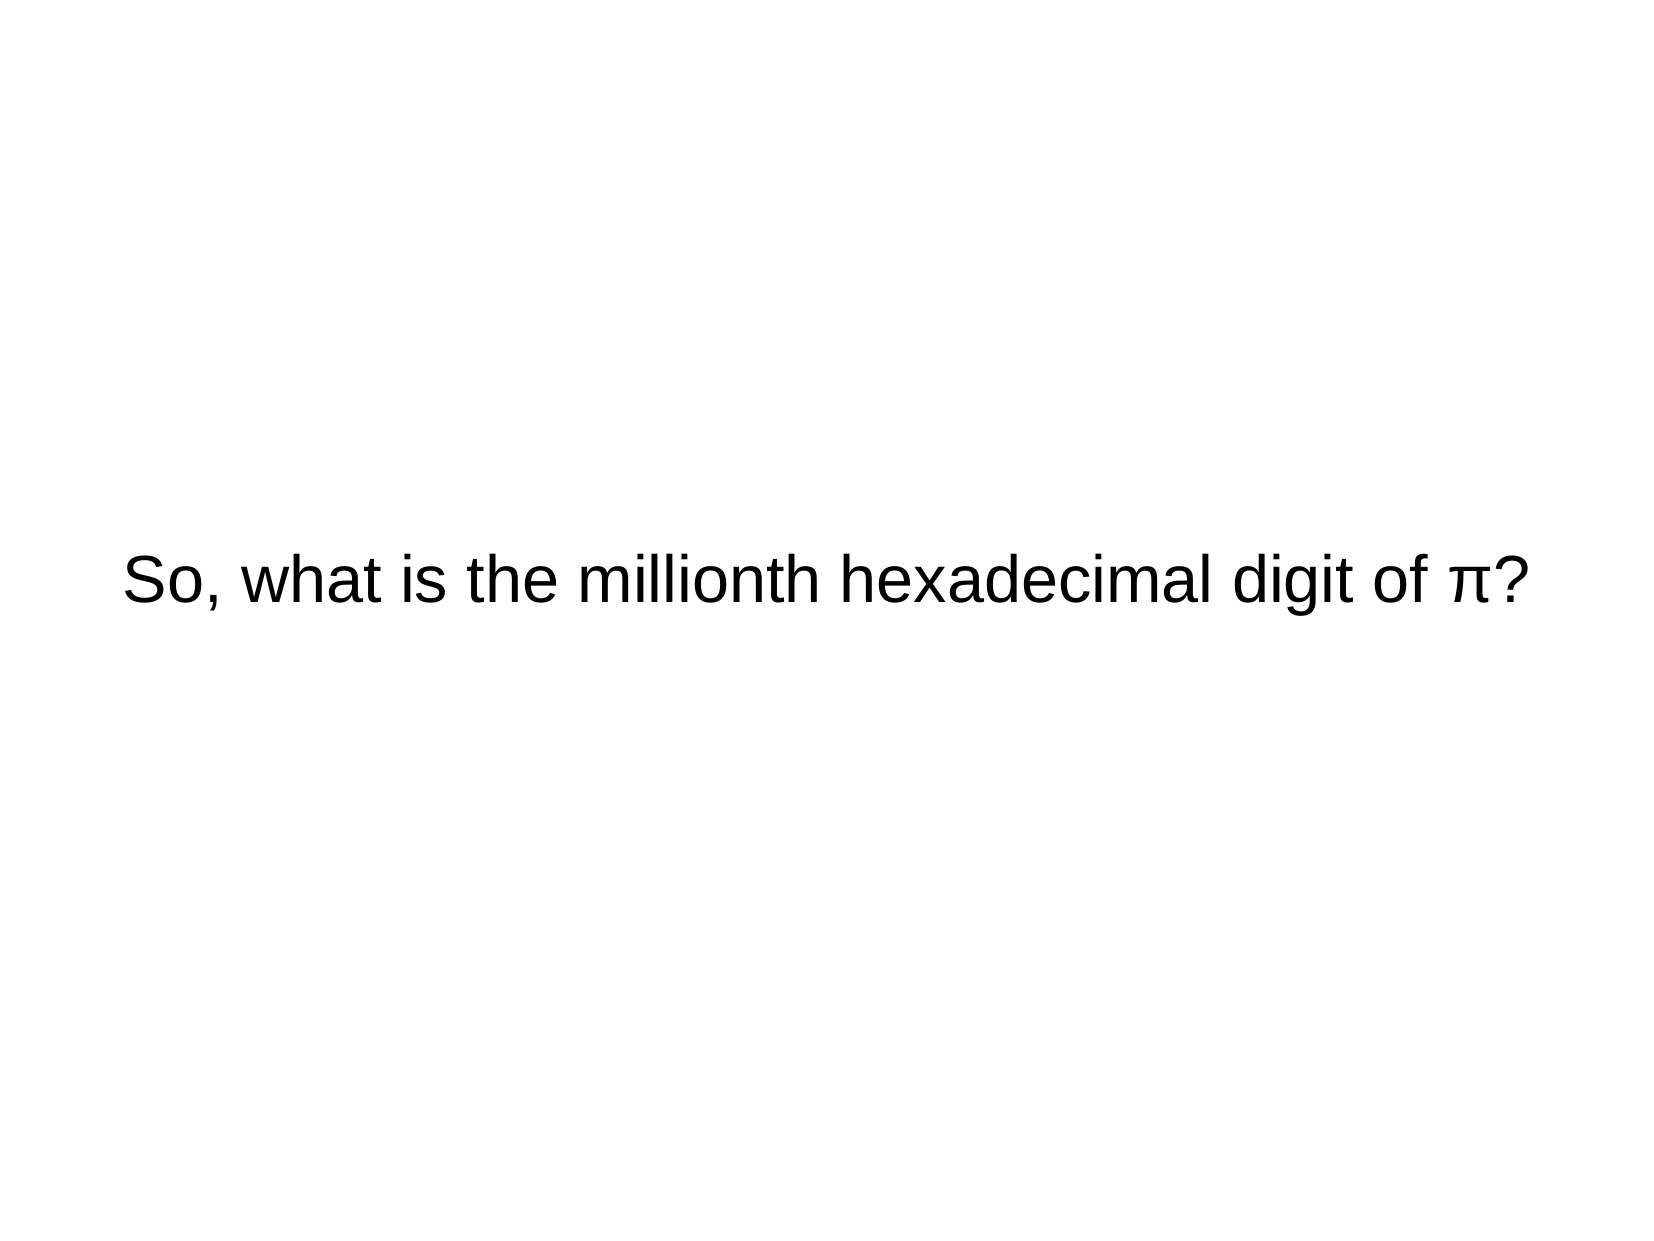

# So, what is the millionth hexadecimal digit of π?